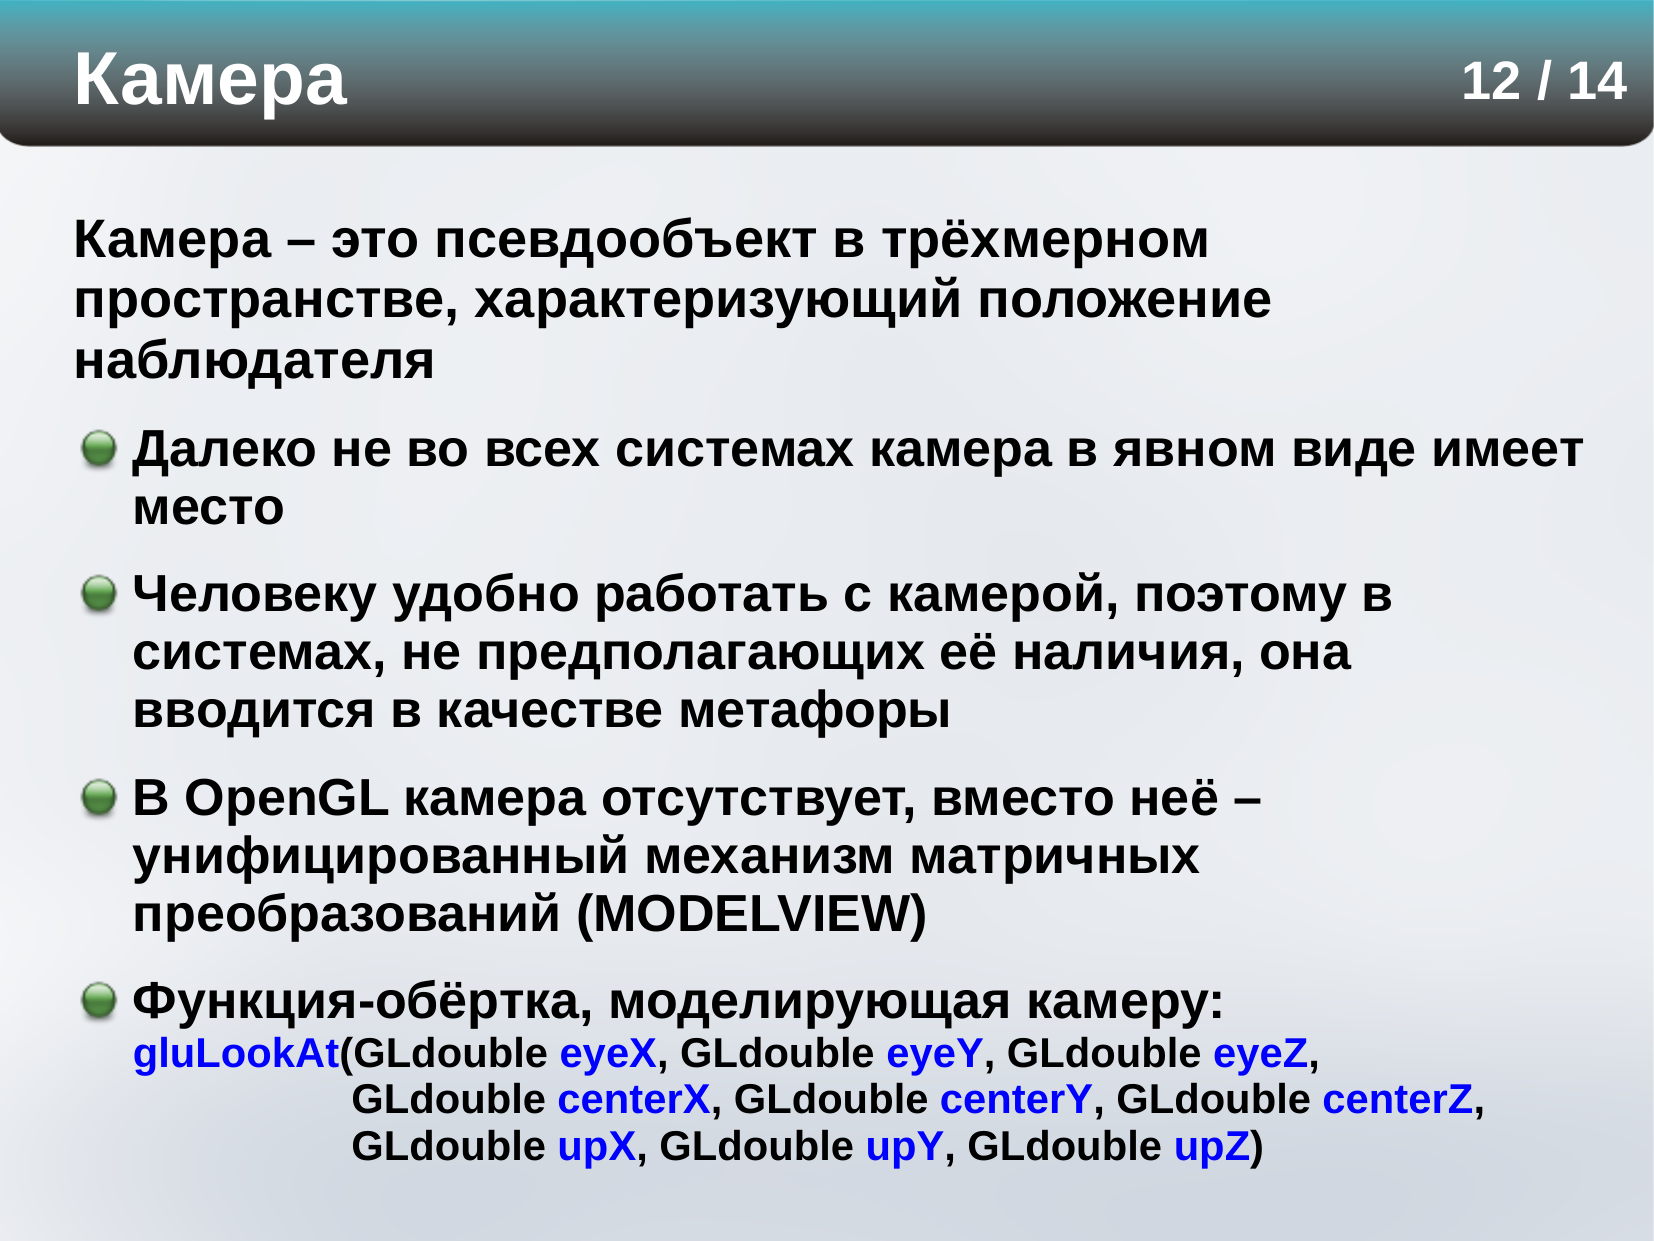

Камера
Камера – это псевдообъект в трёхмерном пространстве, характеризующий положение наблюдателя
Далеко не во всех системах камера в явном виде имеет место
Человеку удобно работать с камерой, поэтому в системах, не предполагающих её наличия, она вводится в качестве метафоры
В OpenGL камера отсутствует, вместо неё – унифицированный механизм матричных преобразований (MODELVIEW)
Функция-обёртка, моделирующая камеру:
gluLookAt(GLdouble eyeX, GLdouble eyeY, GLdouble eyeZ,
 GLdouble centerX, GLdouble centerY, GLdouble centerZ,
 GLdouble upX, GLdouble upY, GLdouble upZ)